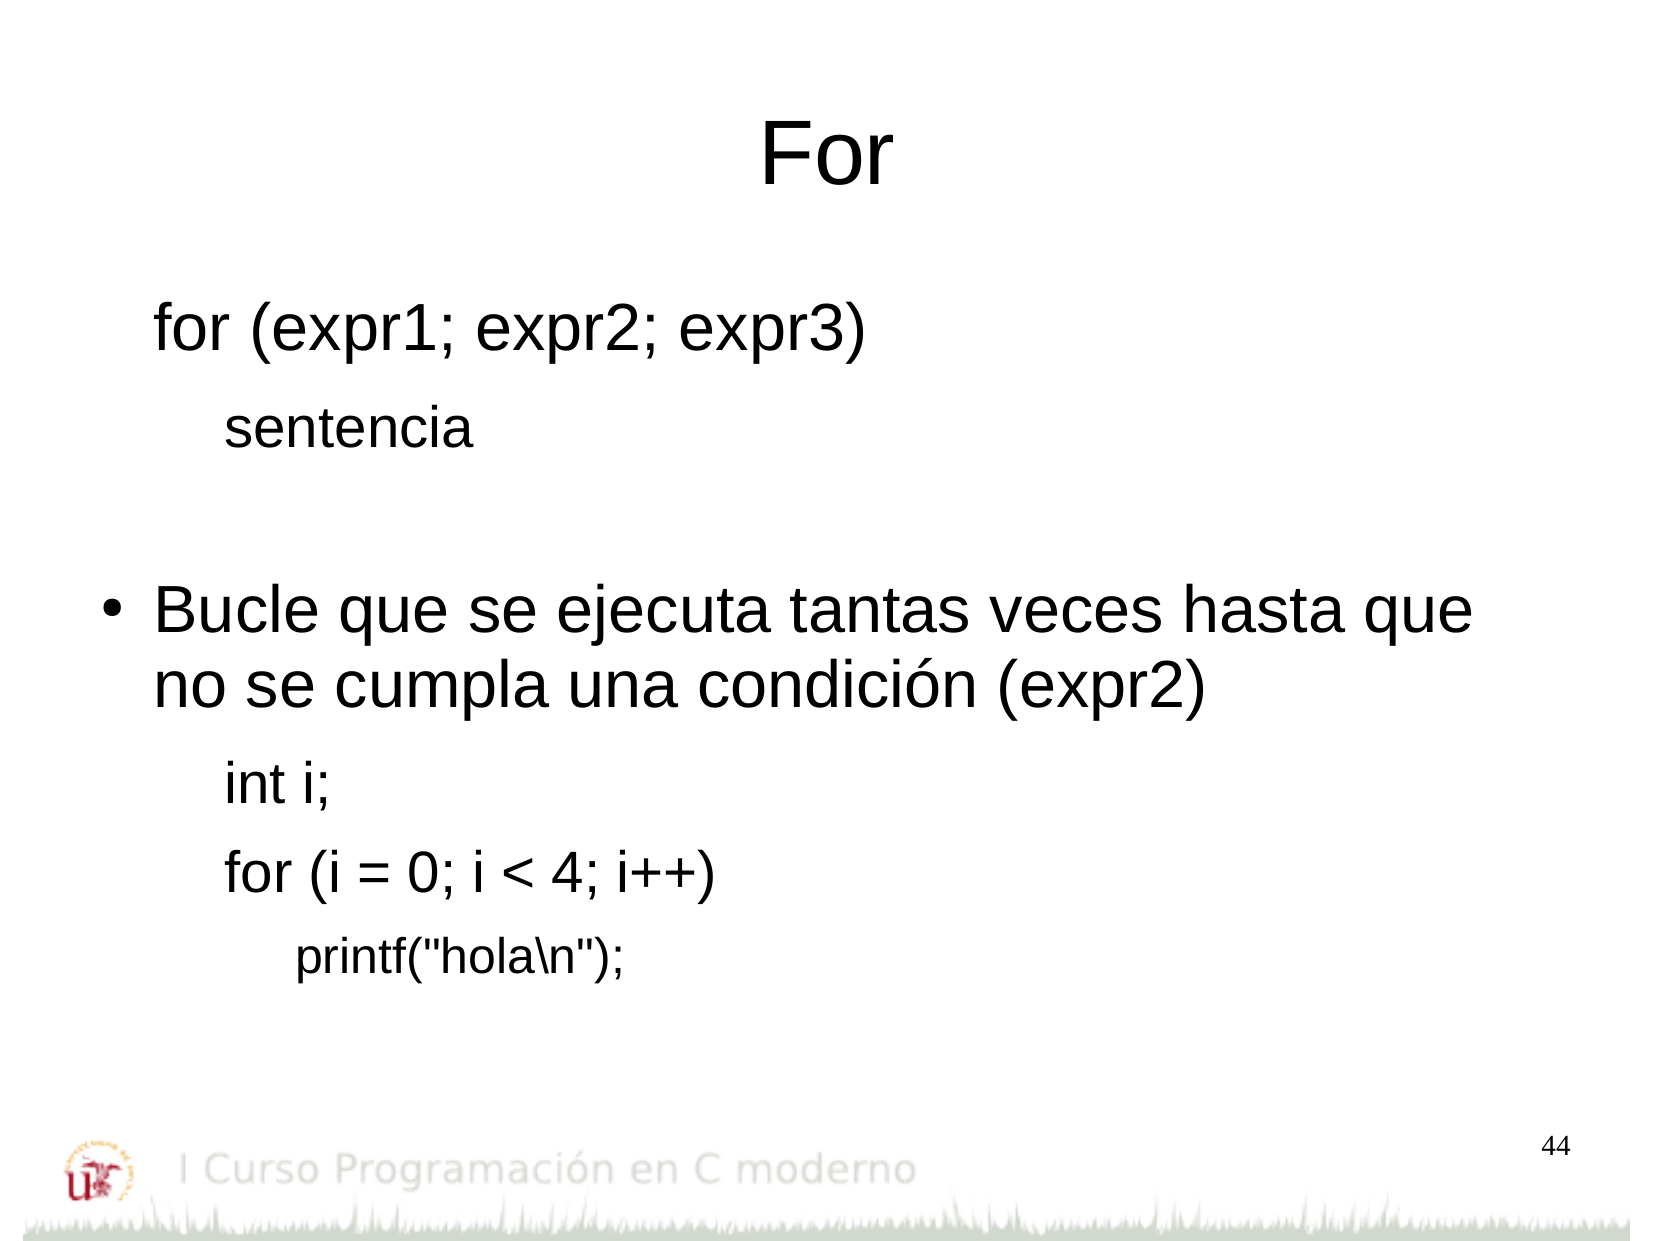

# For
for (expr1; expr2; expr3)
sentencia
Bucle que se ejecuta tantas veces hasta que no se cumpla una condición (expr2)
int i;
for (i = 0; i < 4; i++)
printf("hola\n");
44